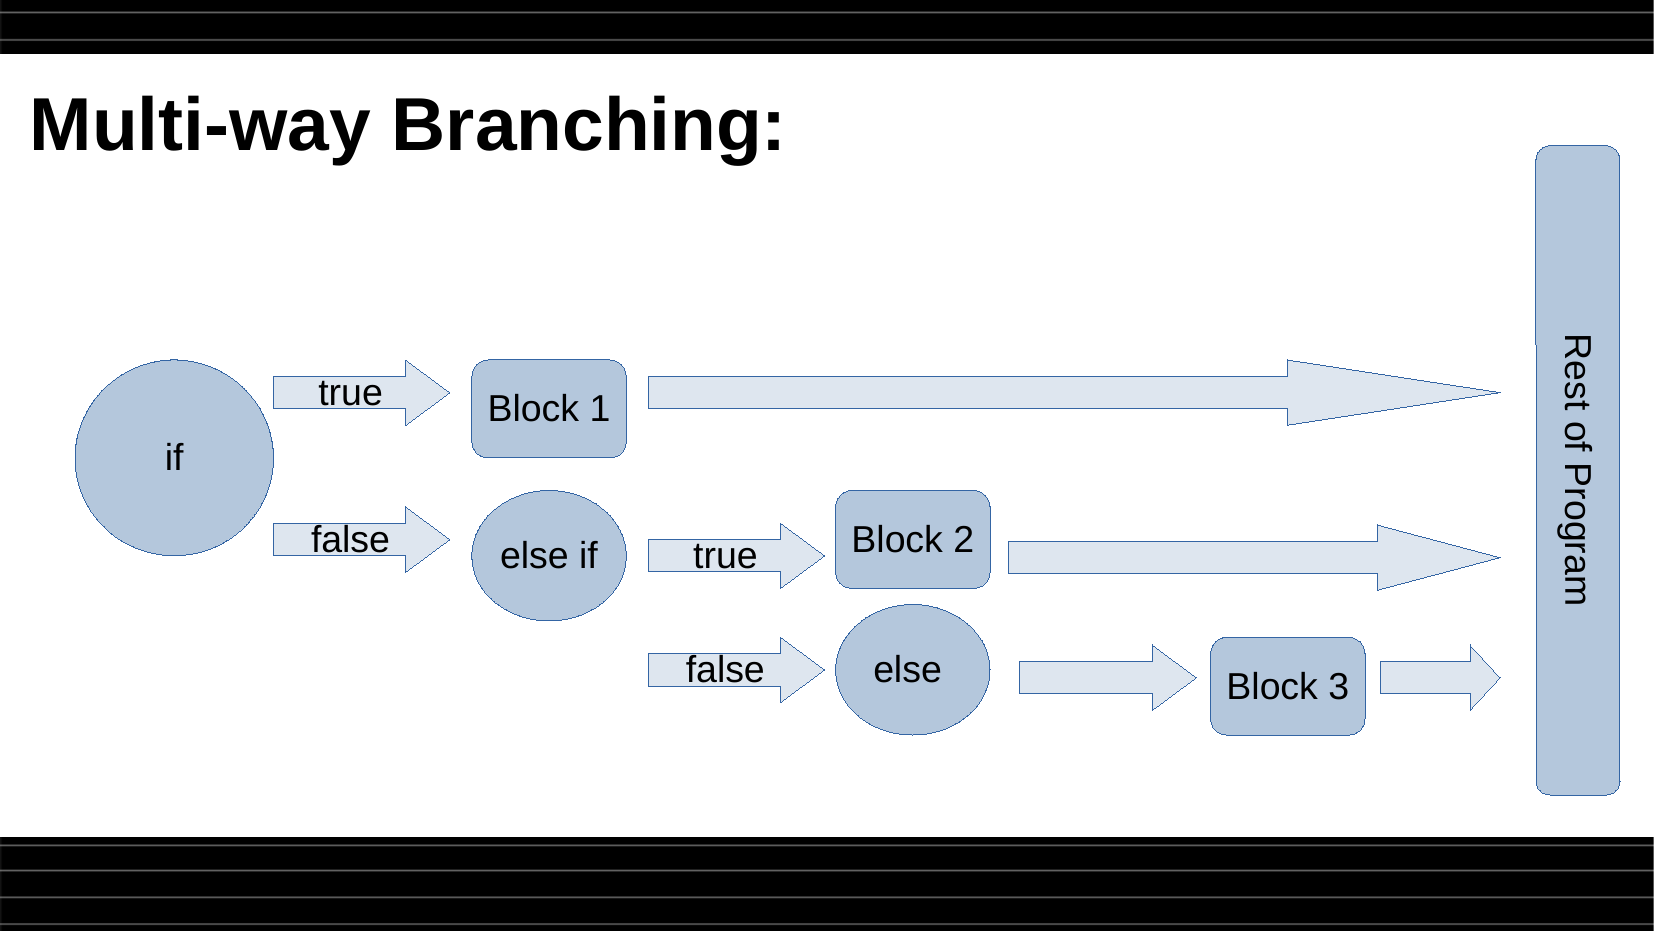

Multi-way Branching:
if
true
Block 1
Rest of Program
else if
Block 2
false
true
else
false
Block 3